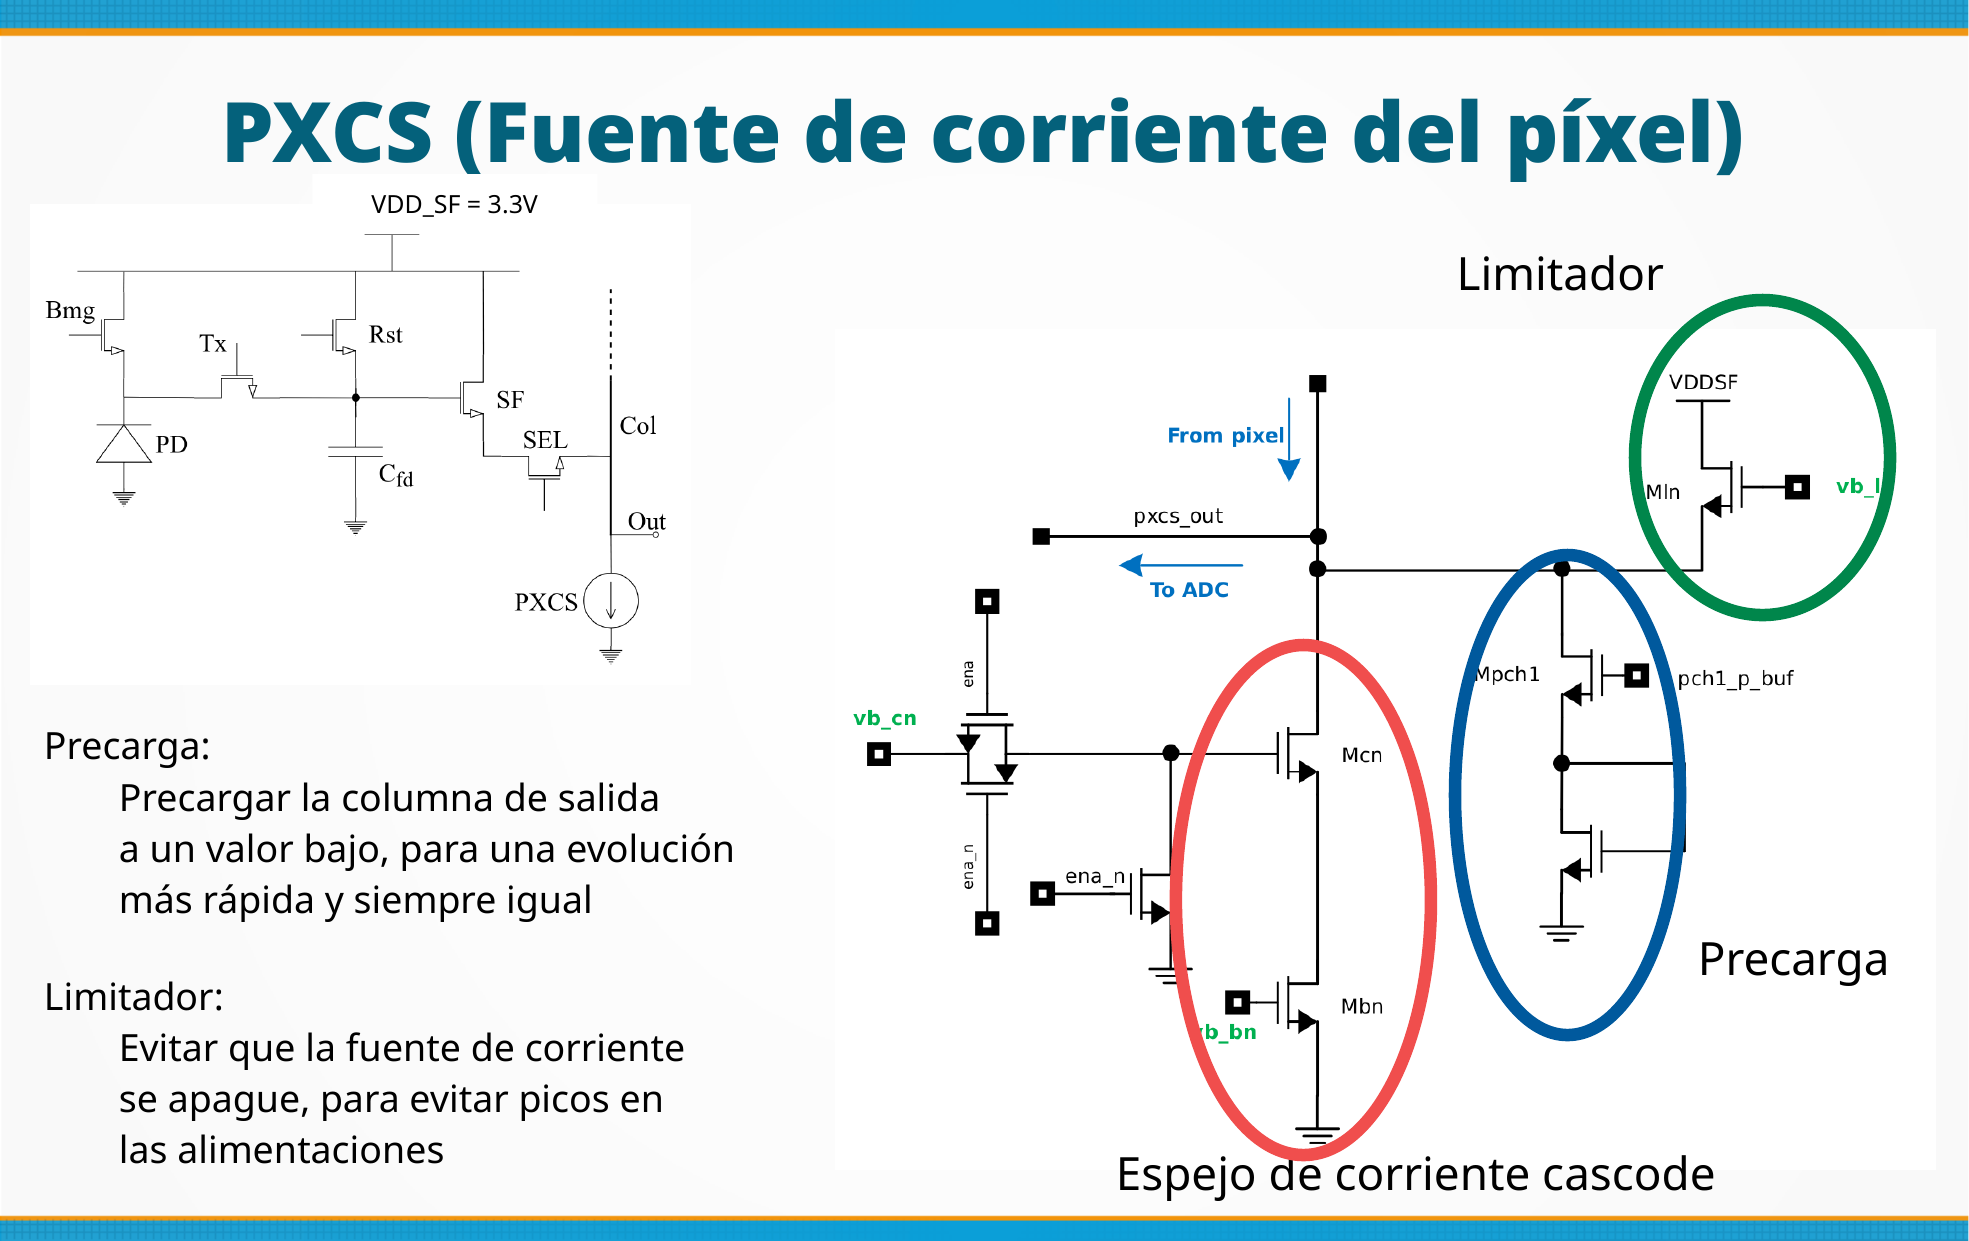

# PXCS (Fuente de corriente del píxel)
VDD_SF = 3.3V
Limitador
Precarga:
	Precargar la columna de salida
	a un valor bajo, para una evolución
	más rápida y siempre igual
Precarga
Limitador:
	Evitar que la fuente de corriente
	se apague, para evitar picos en
	las alimentaciones
Espejo de corriente cascode